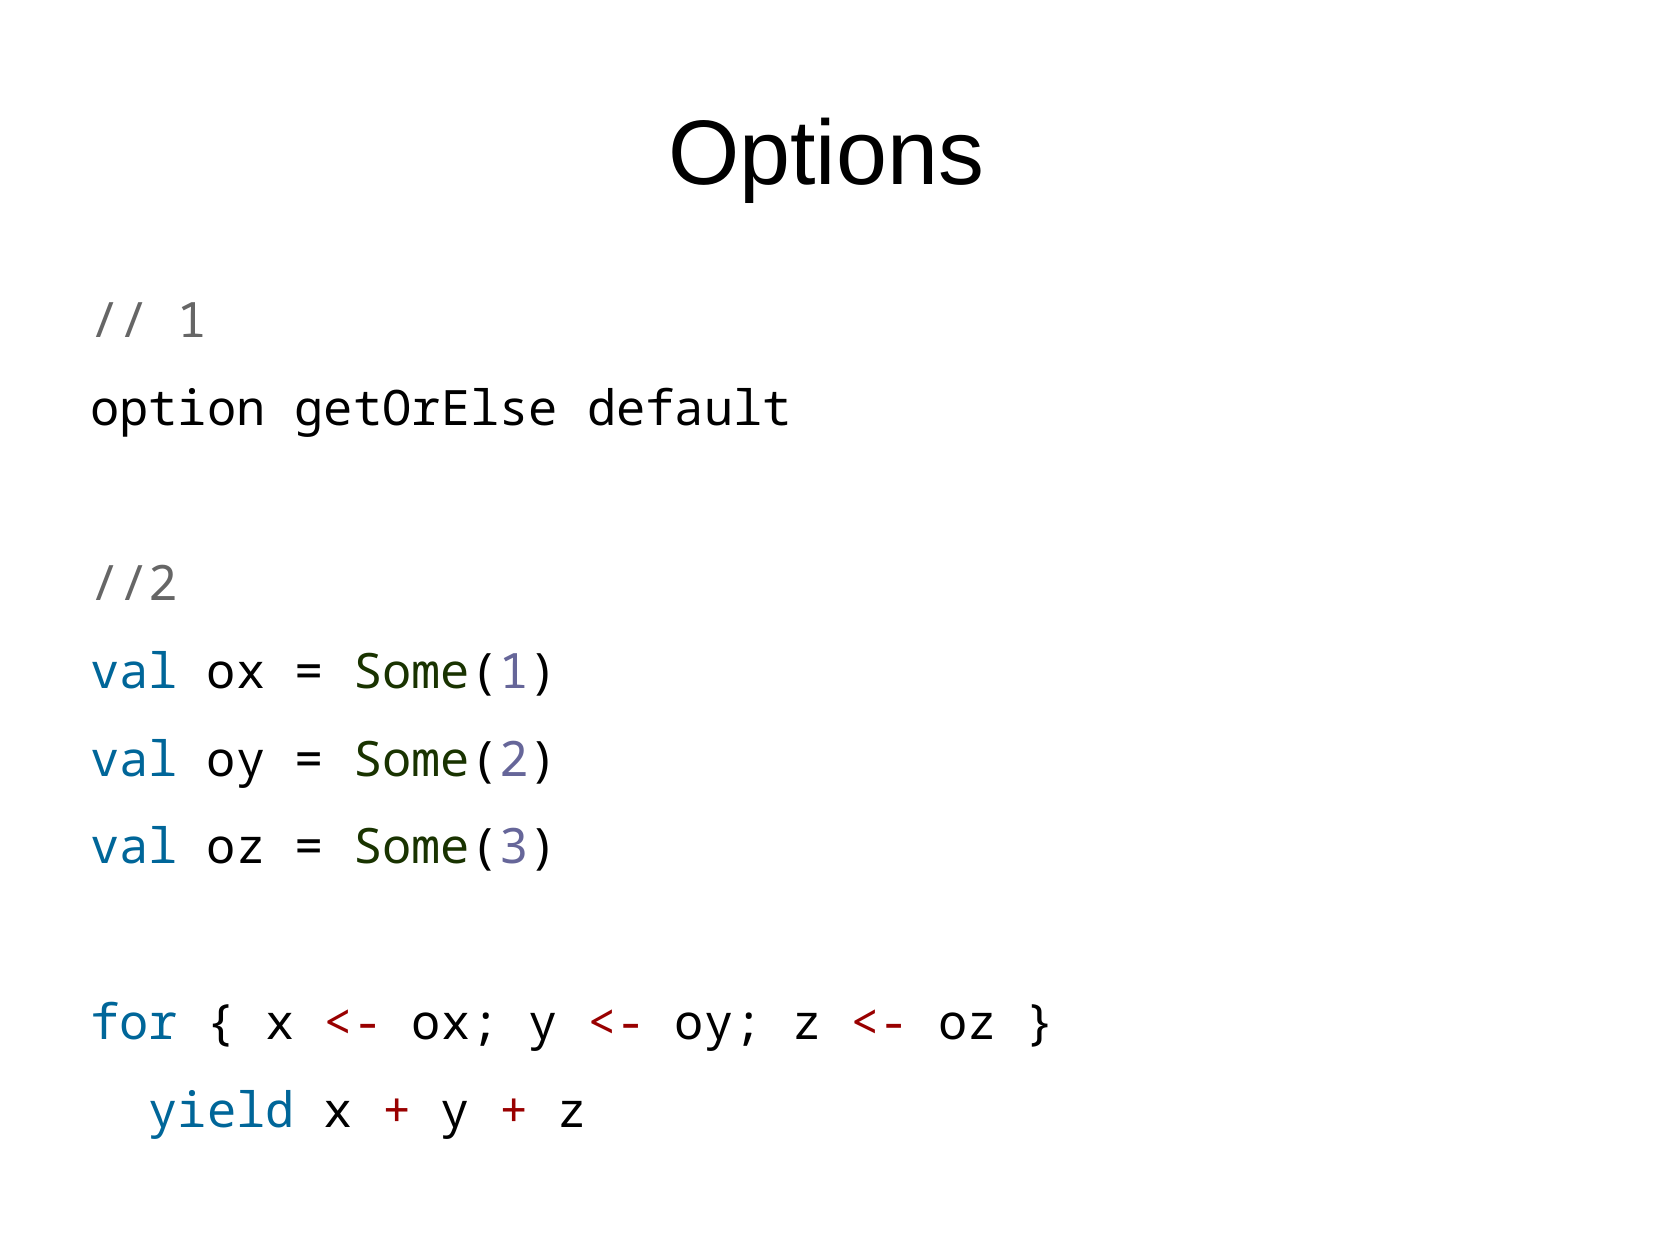

# Options
// 1
option getOrElse default
//2
val ox = Some(1)
val oy = Some(2)
val oz = Some(3)
for { x <- ox; y <- oy; z <- oz }
 yield x + y + z